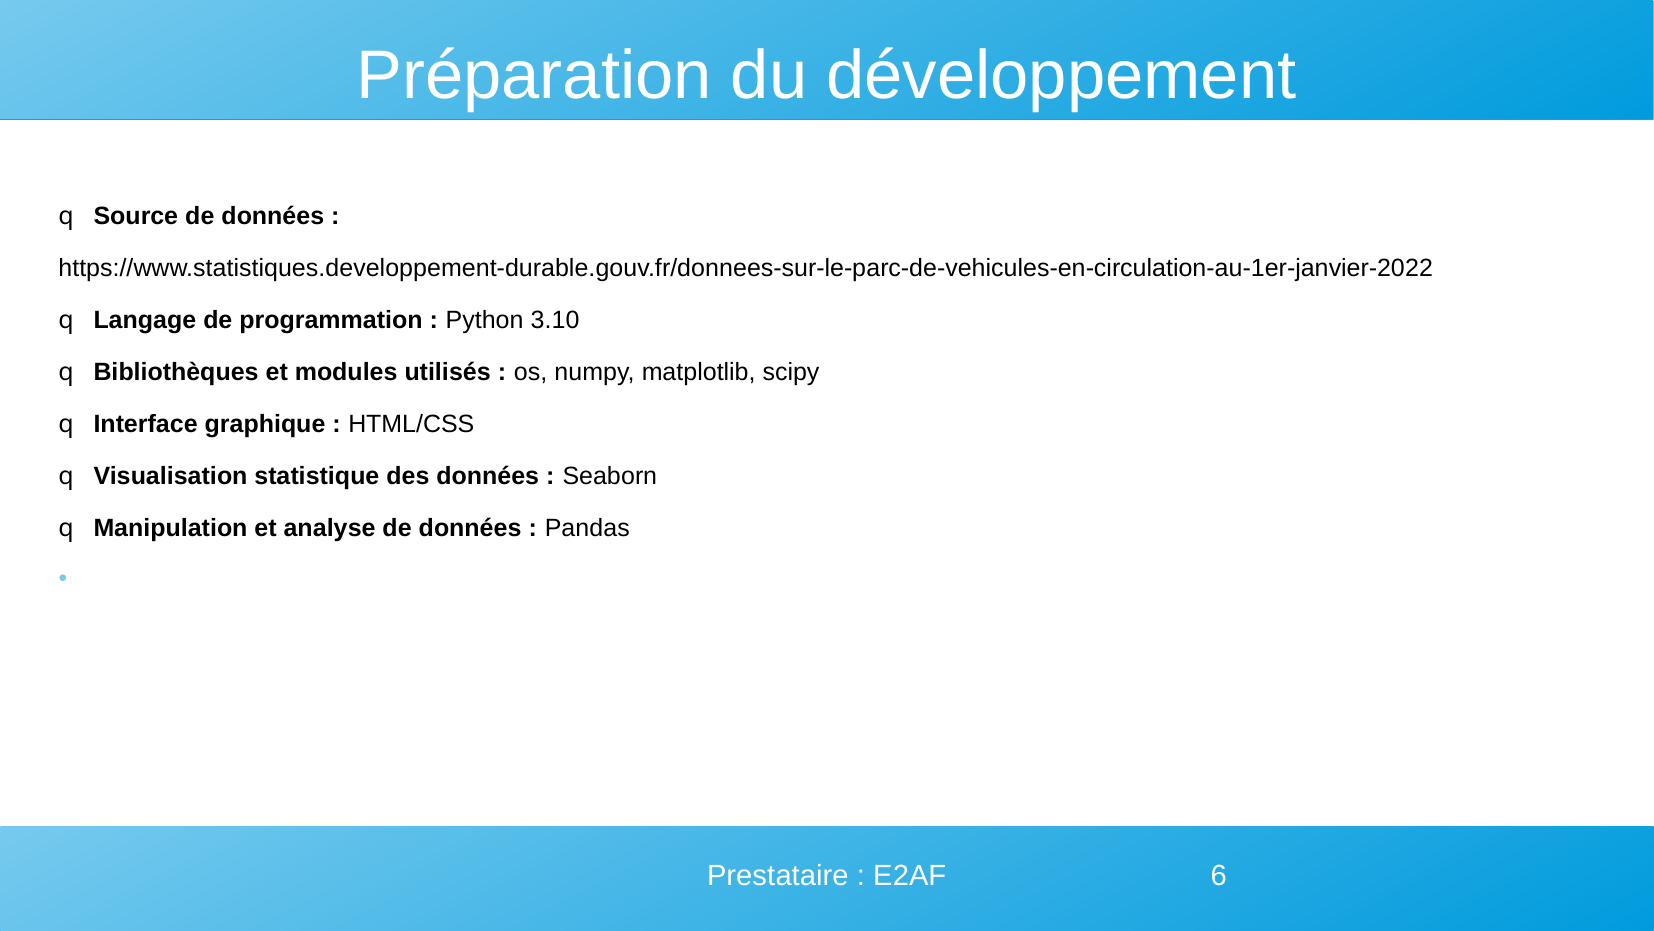

# Préparation du développement
 Source de données :
https://www.statistiques.developpement-durable.gouv.fr/donnees-sur-le-parc-de-vehicules-en-circulation-au-1er-janvier-2022
 Langage de programmation : Python 3.10
 Bibliothèques et modules utilisés : os, numpy, matplotlib, scipy
 Interface graphique : HTML/CSS
 Visualisation statistique des données : Seaborn
 Manipulation et analyse de données : Pandas
Prestataire : E2AF